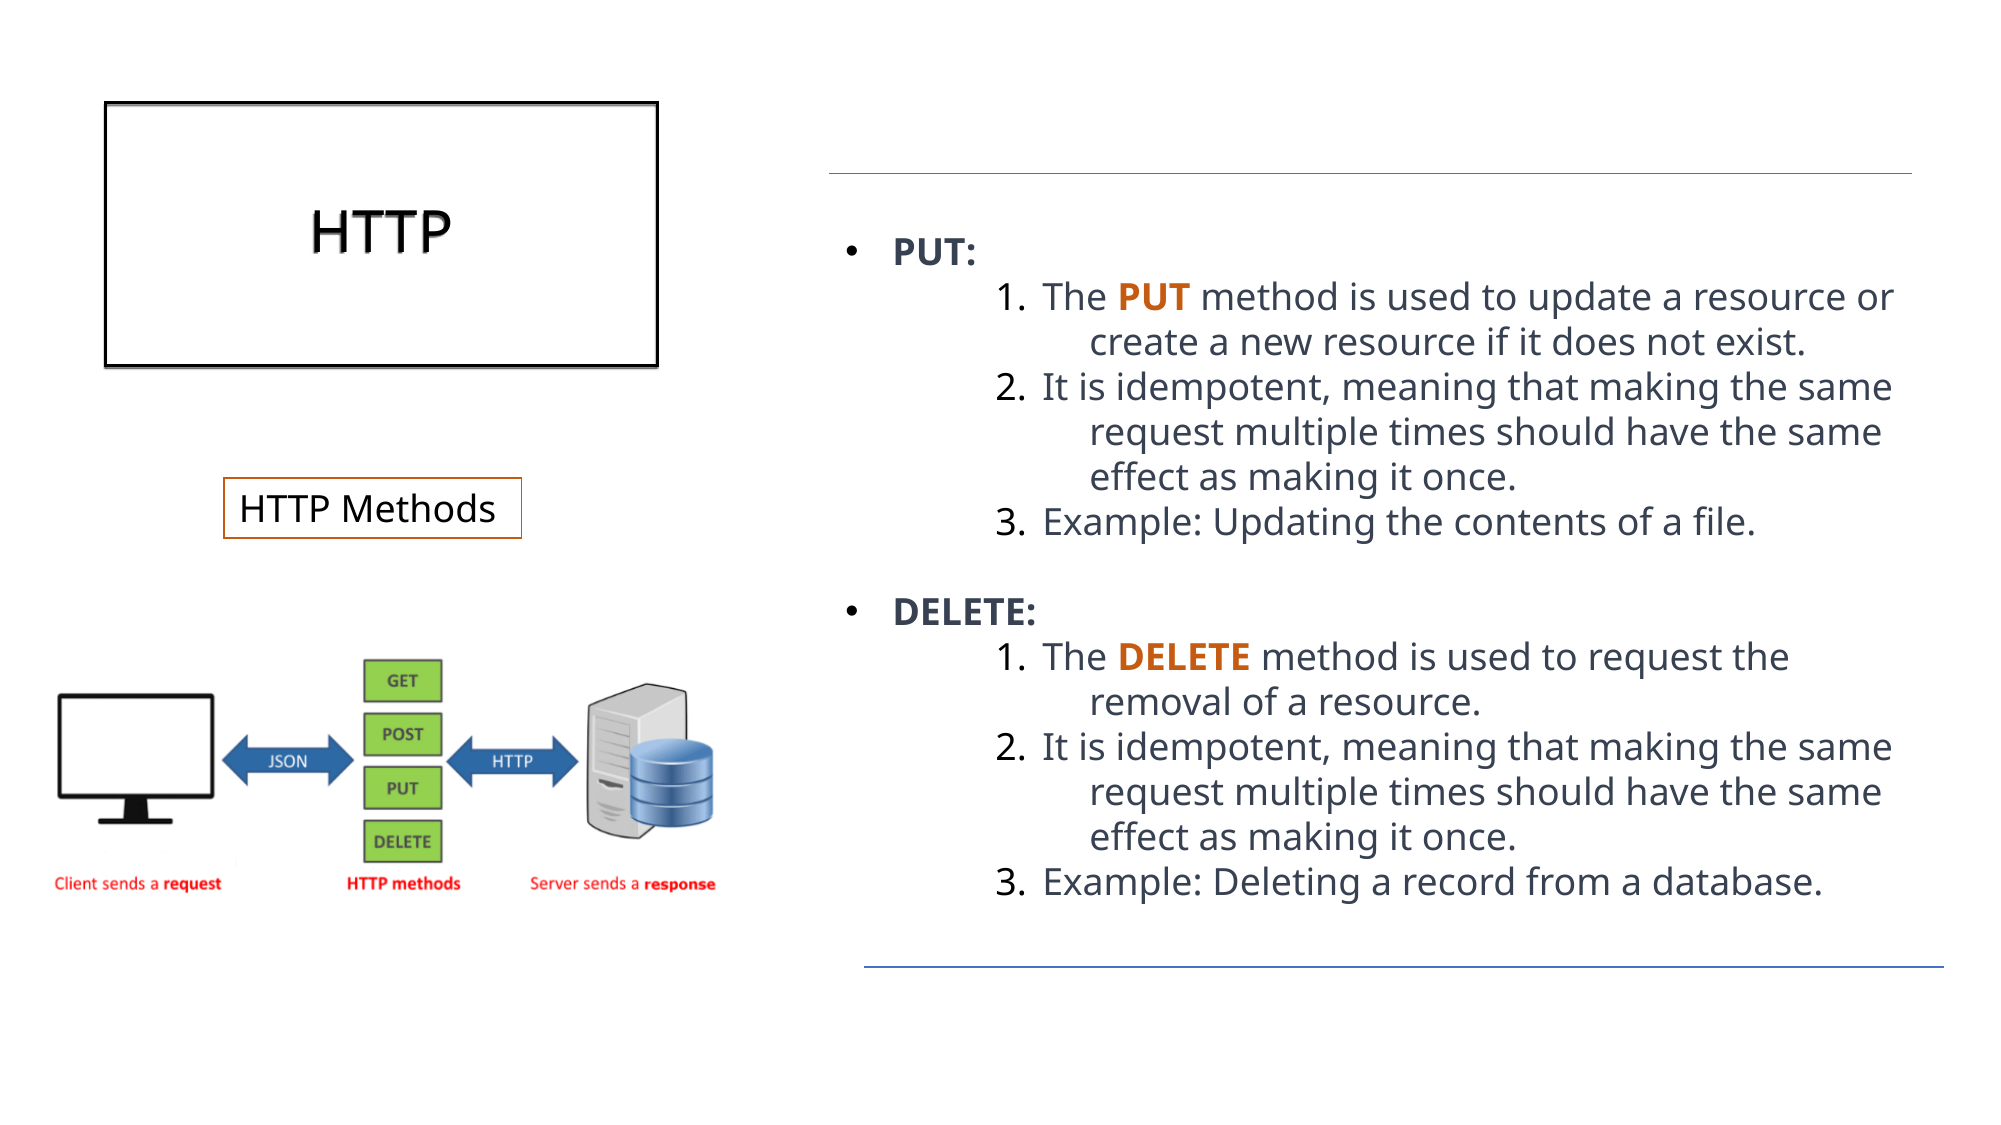

# HTTP
PUT:
The PUT method is used to update a resource or create a new resource if it does not exist.
It is idempotent, meaning that making the same request multiple times should have the same effect as making it once.
Example: Updating the contents of a file.
DELETE:
The DELETE method is used to request the removal of a resource.
It is idempotent, meaning that making the same request multiple times should have the same effect as making it once.
Example: Deleting a record from a database.
HTTP Methods